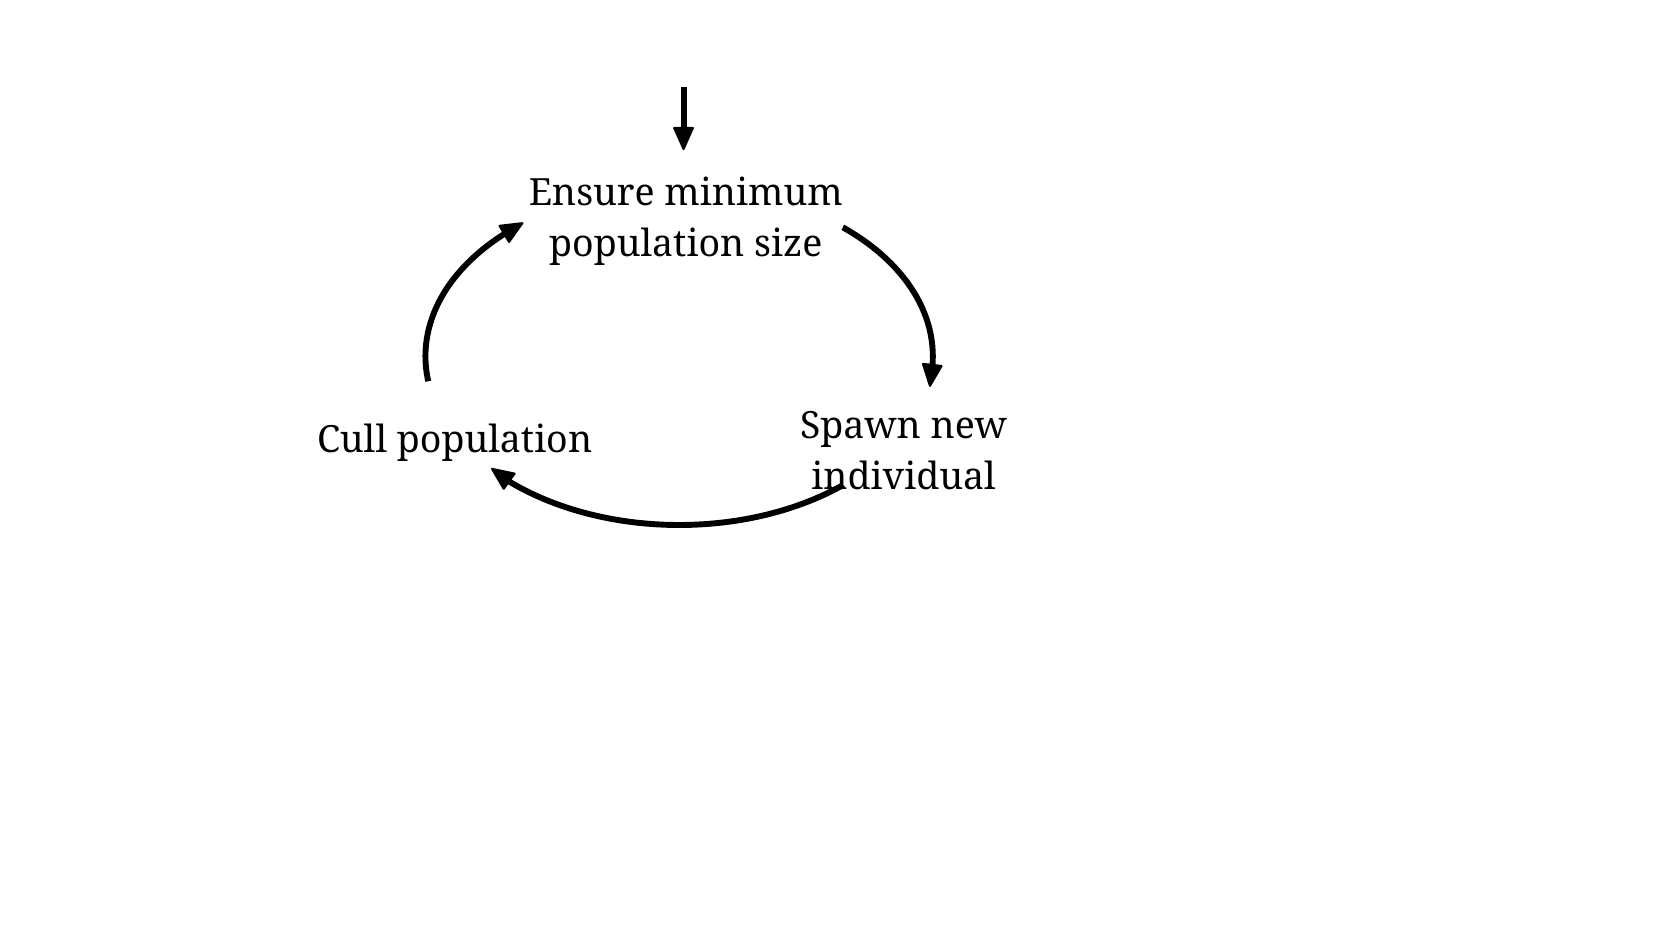

Ensure minimum population size
Spawn new individual
Cull population